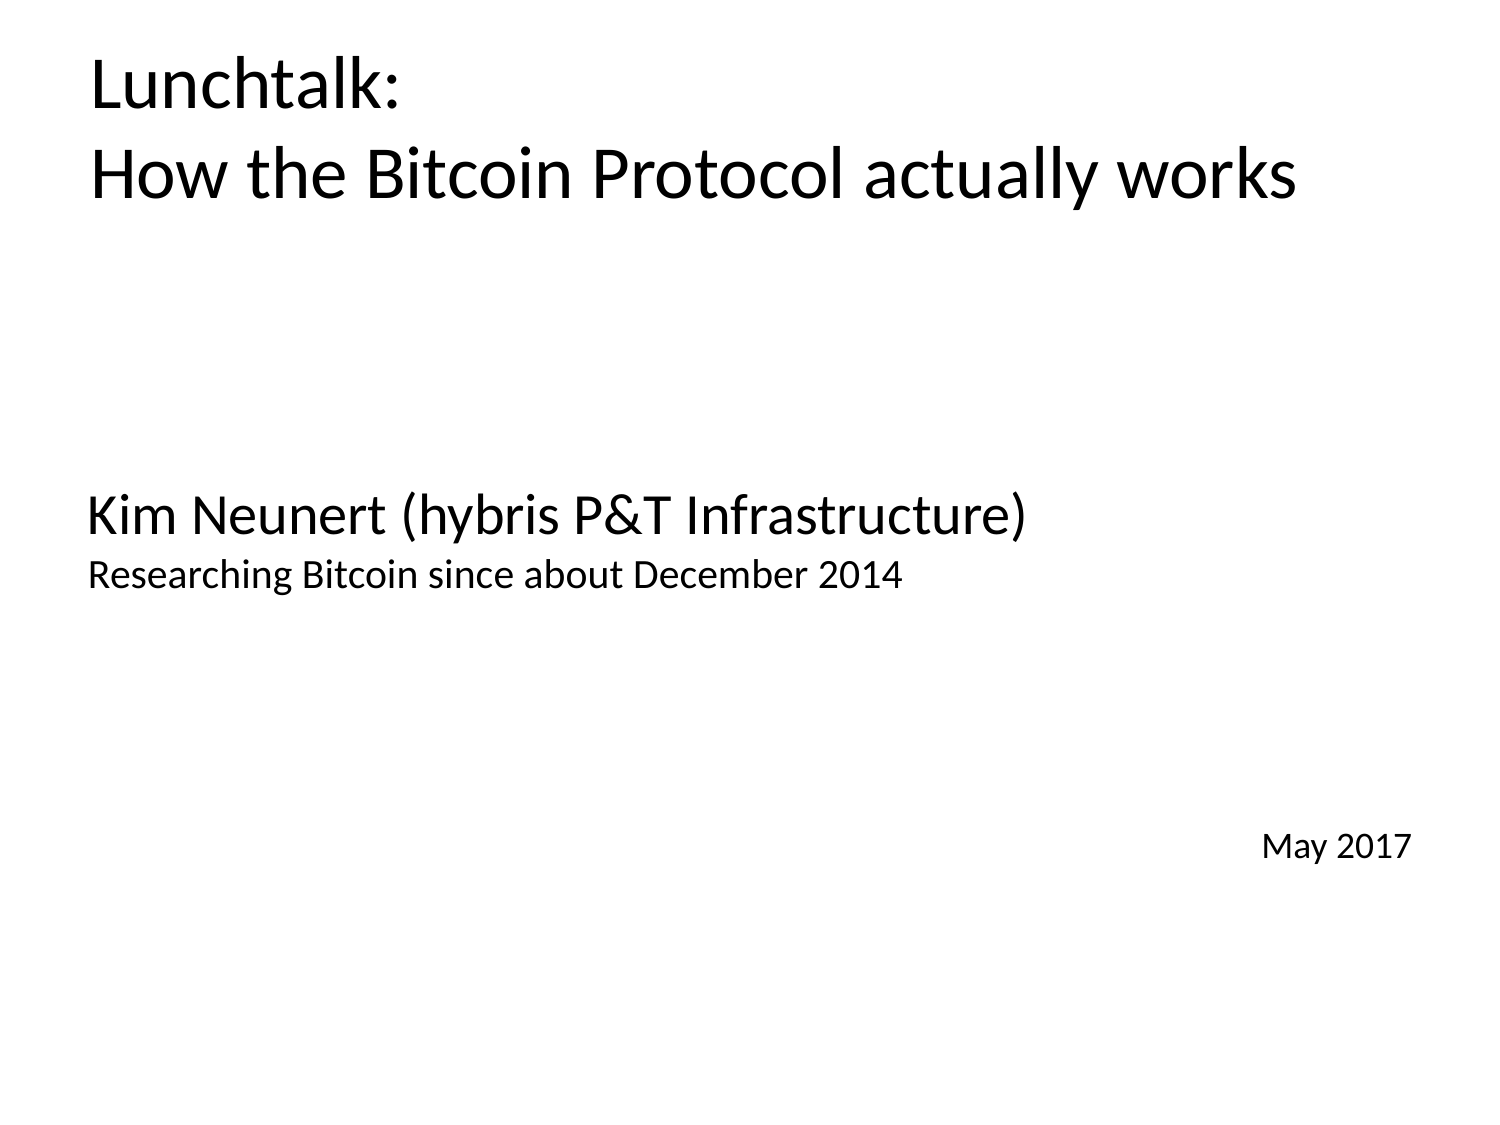

# Lunchtalk: How the Bitcoin Protocol actually works
Kim Neunert (hybris P&T Infrastructure)
Researching Bitcoin since about December 2014
May 2017